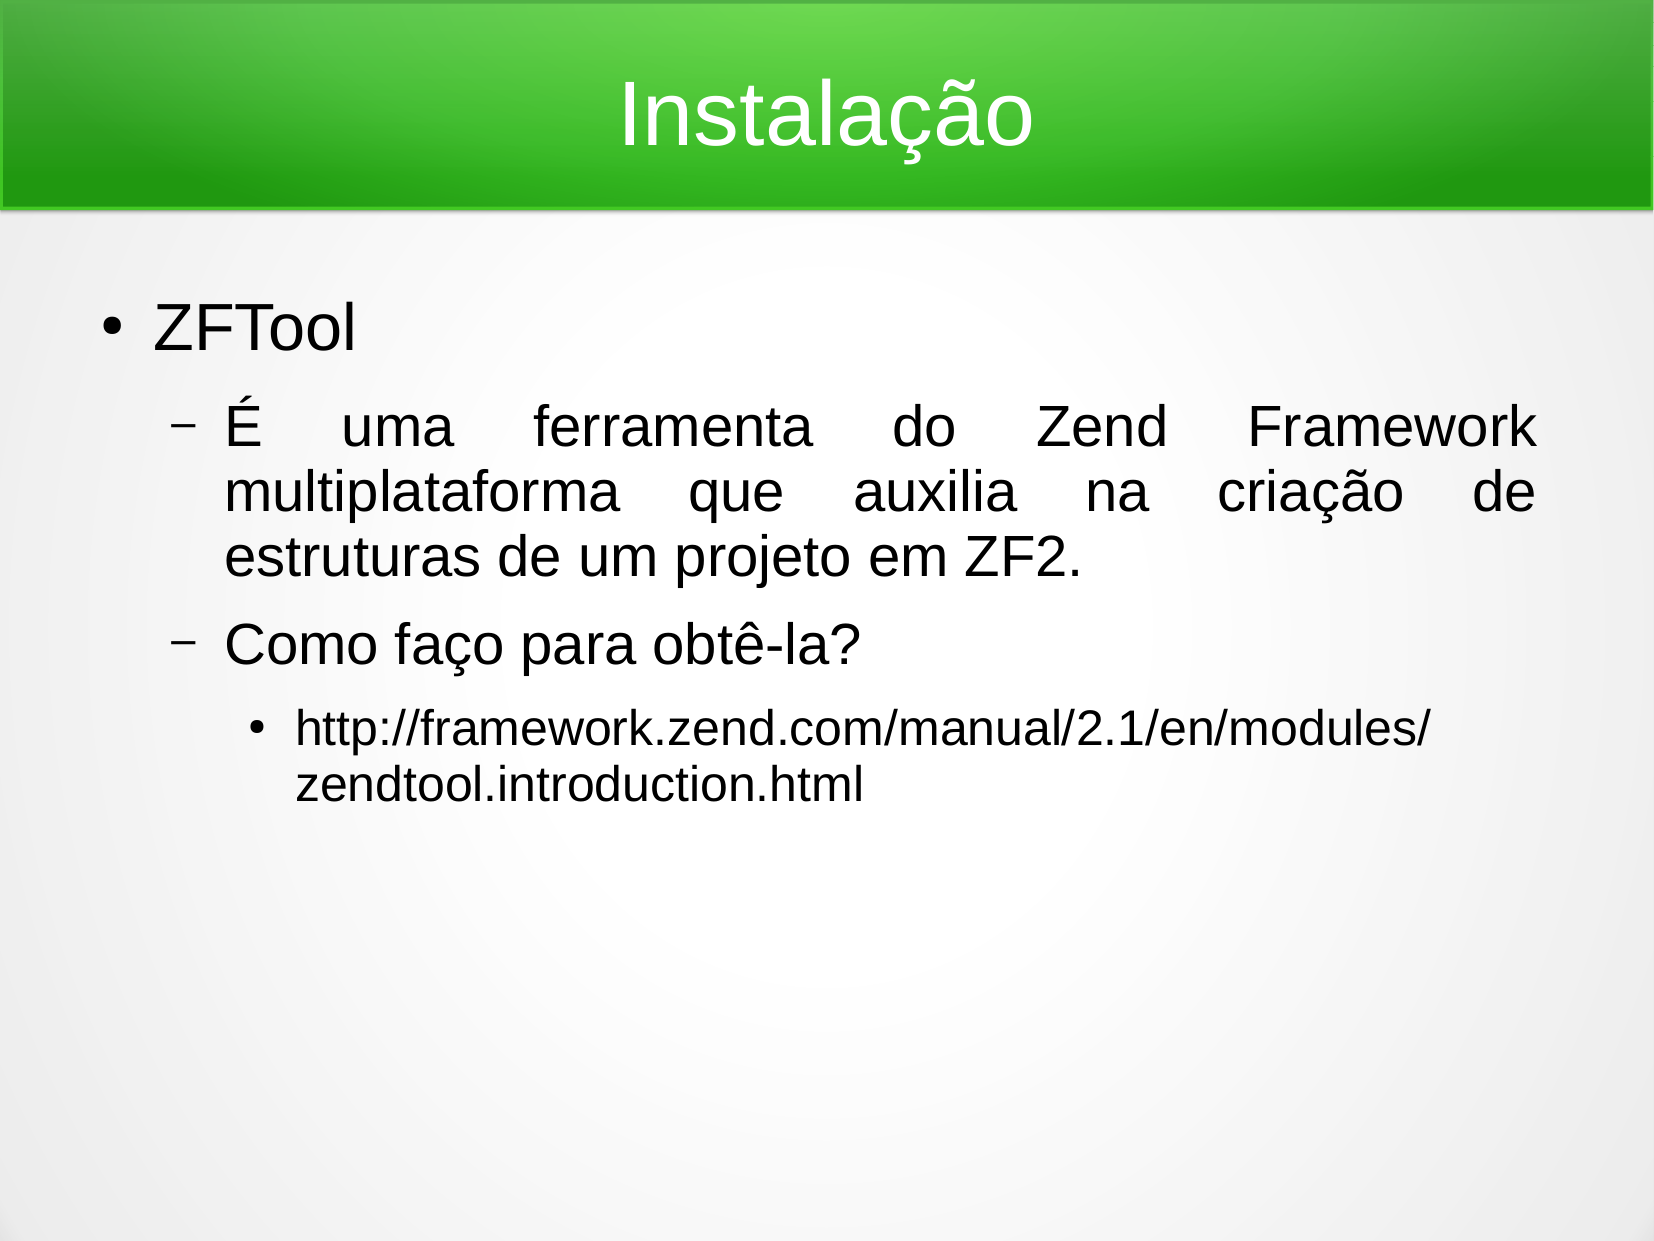

# Instalação
ZFTool
É uma ferramenta do Zend Framework multiplataforma que auxilia na criação de estruturas de um projeto em ZF2.
Como faço para obtê-la?
http://framework.zend.com/manual/2.1/en/modules/zendtool.introduction.html